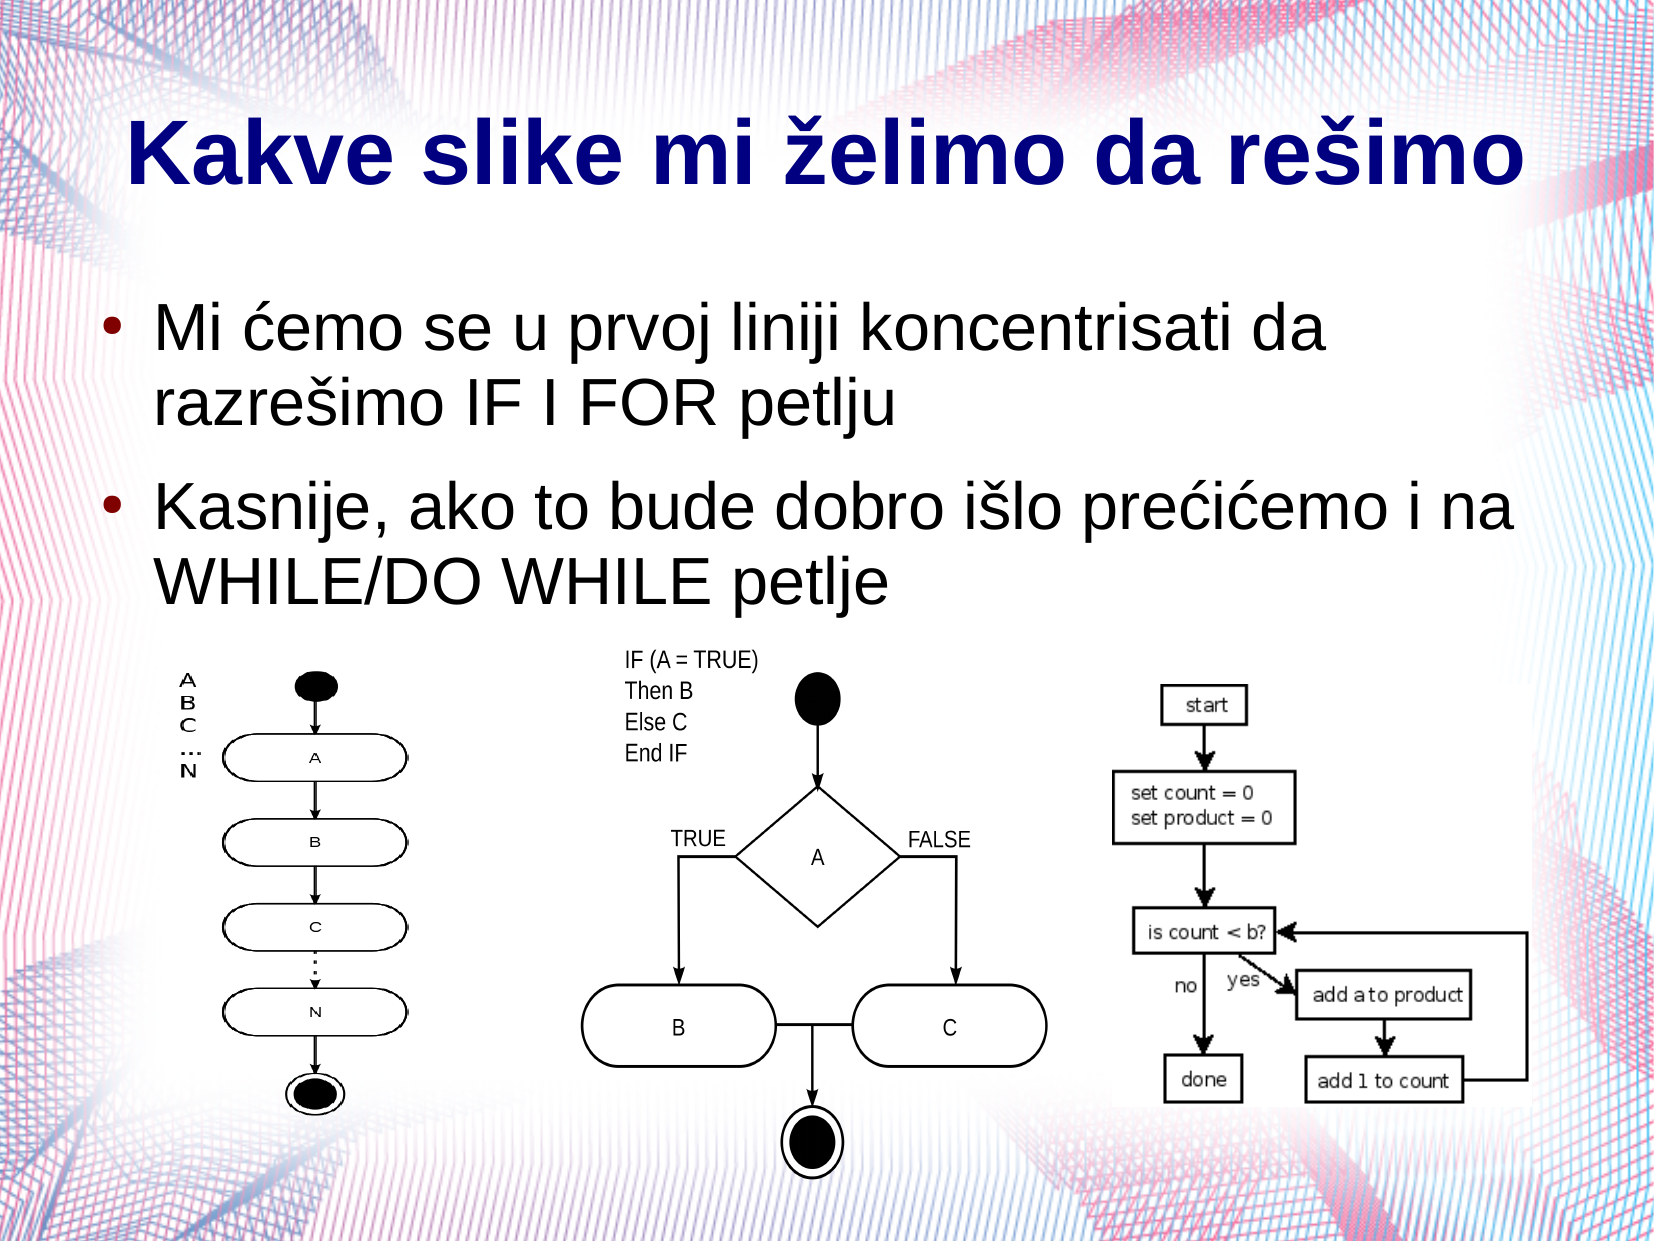

# Kakve slike mi želimo da rešimo
Mi ćemo se u prvoj liniji koncentrisati da razrešimo IF I FOR petlju
Kasnije, ako to bude dobro išlo prećićemo i na WHILE/DO WHILE petlje